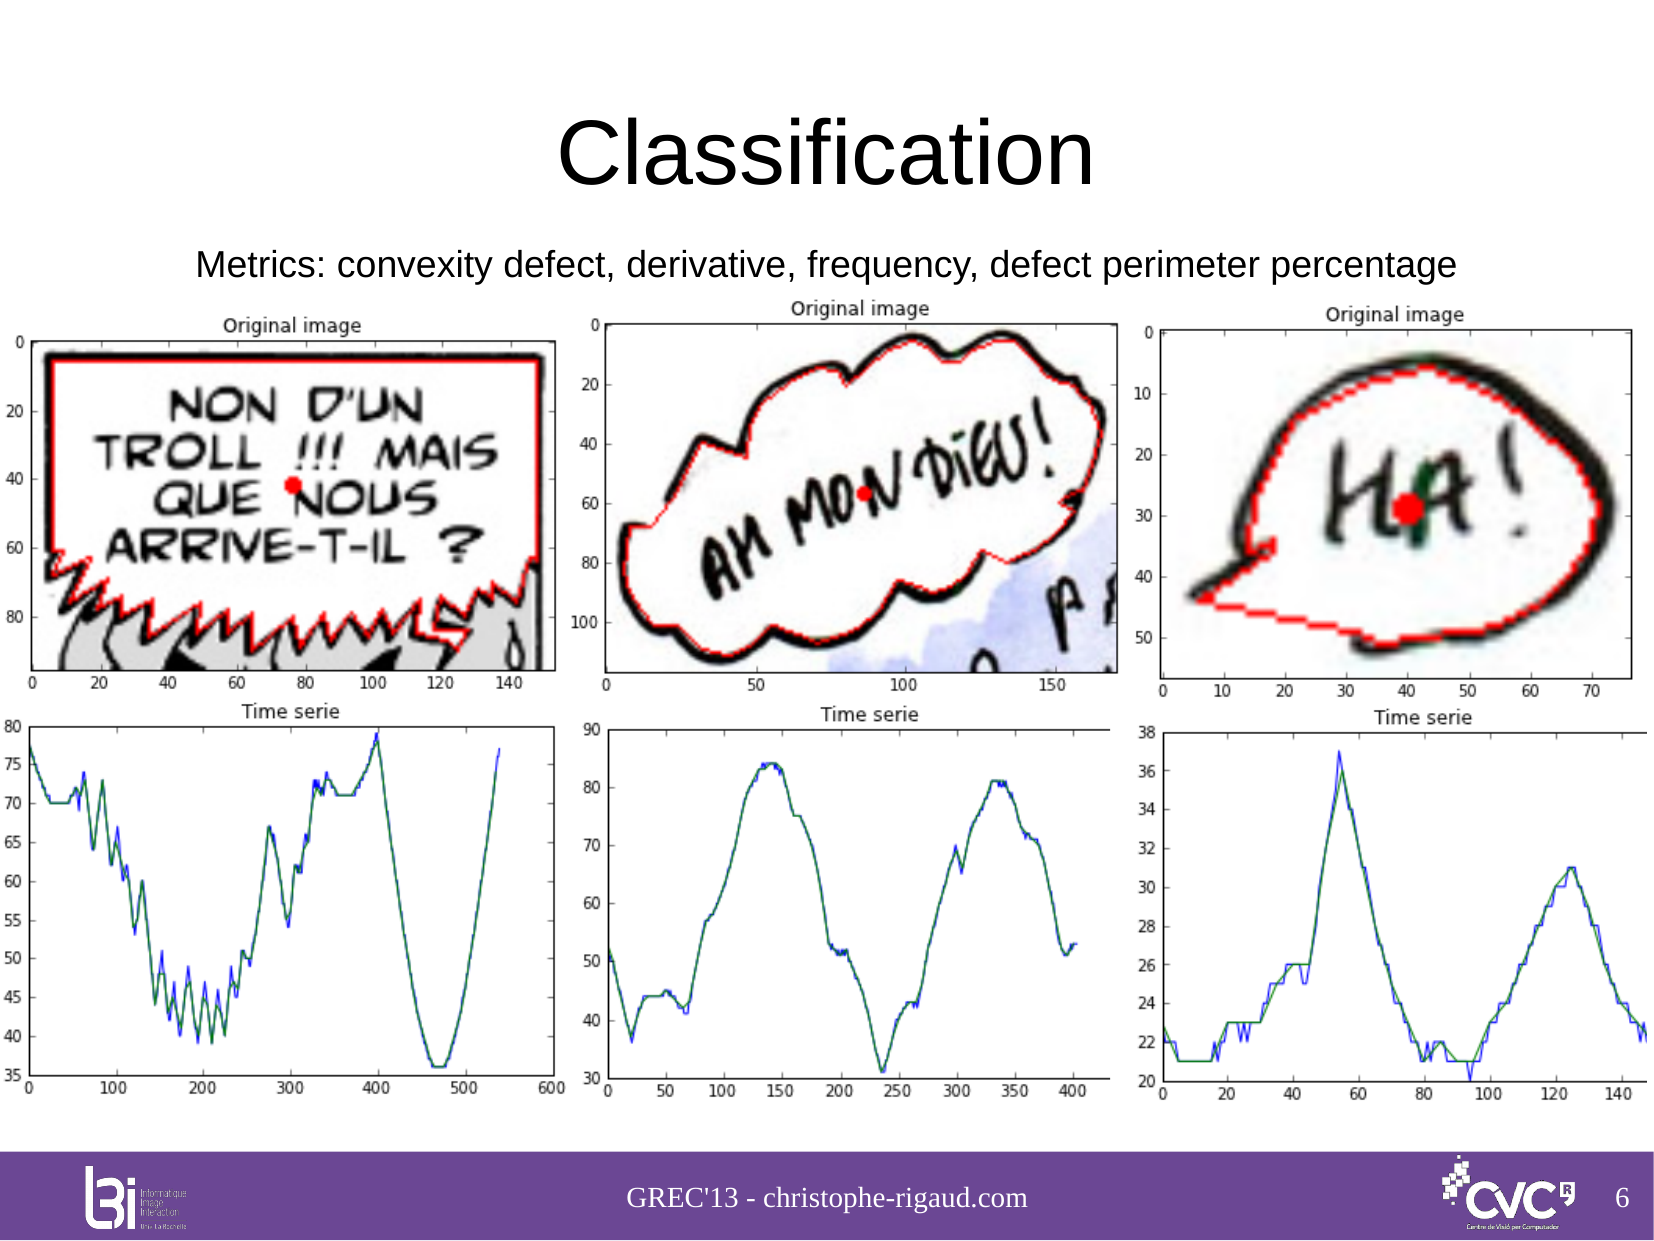

# Classification
Metrics: convexity defect, derivative, frequency, defect perimeter percentage
Original proposition
GREC'13 - christophe-rigaud.com
6